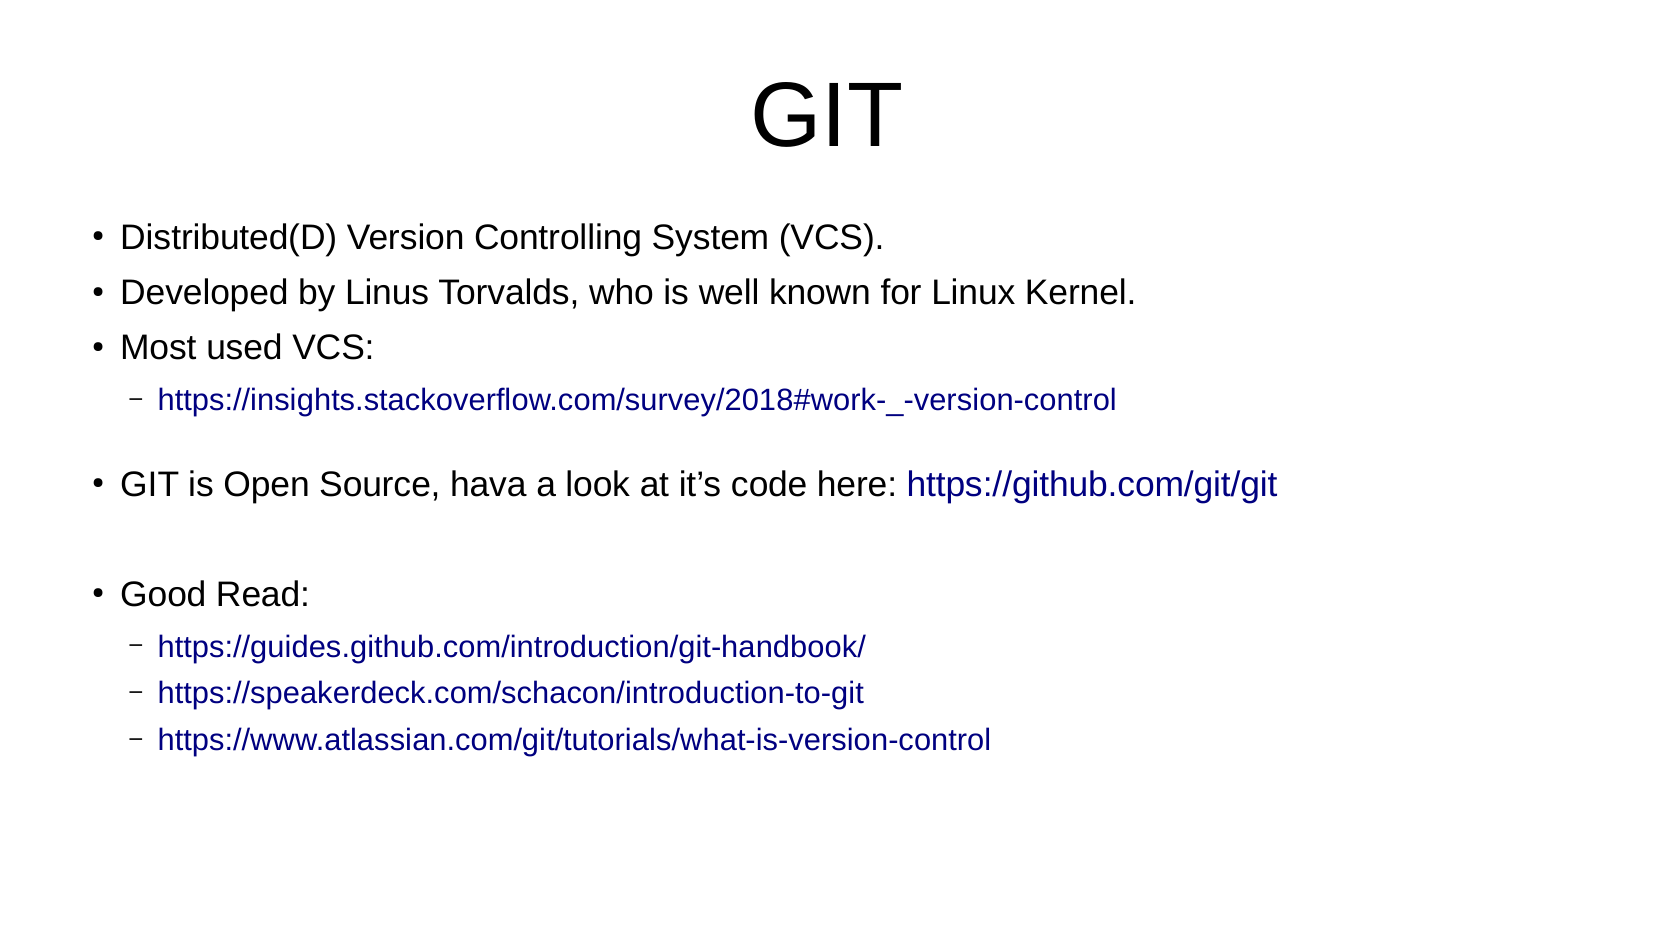

# GIT
Distributed(D) Version Controlling System (VCS).
Developed by Linus Torvalds, who is well known for Linux Kernel.
Most used VCS:
https://insights.stackoverflow.com/survey/2018#work-_-version-control
GIT is Open Source, hava a look at it’s code here: https://github.com/git/git
Good Read:
https://guides.github.com/introduction/git-handbook/
https://speakerdeck.com/schacon/introduction-to-git
https://www.atlassian.com/git/tutorials/what-is-version-control